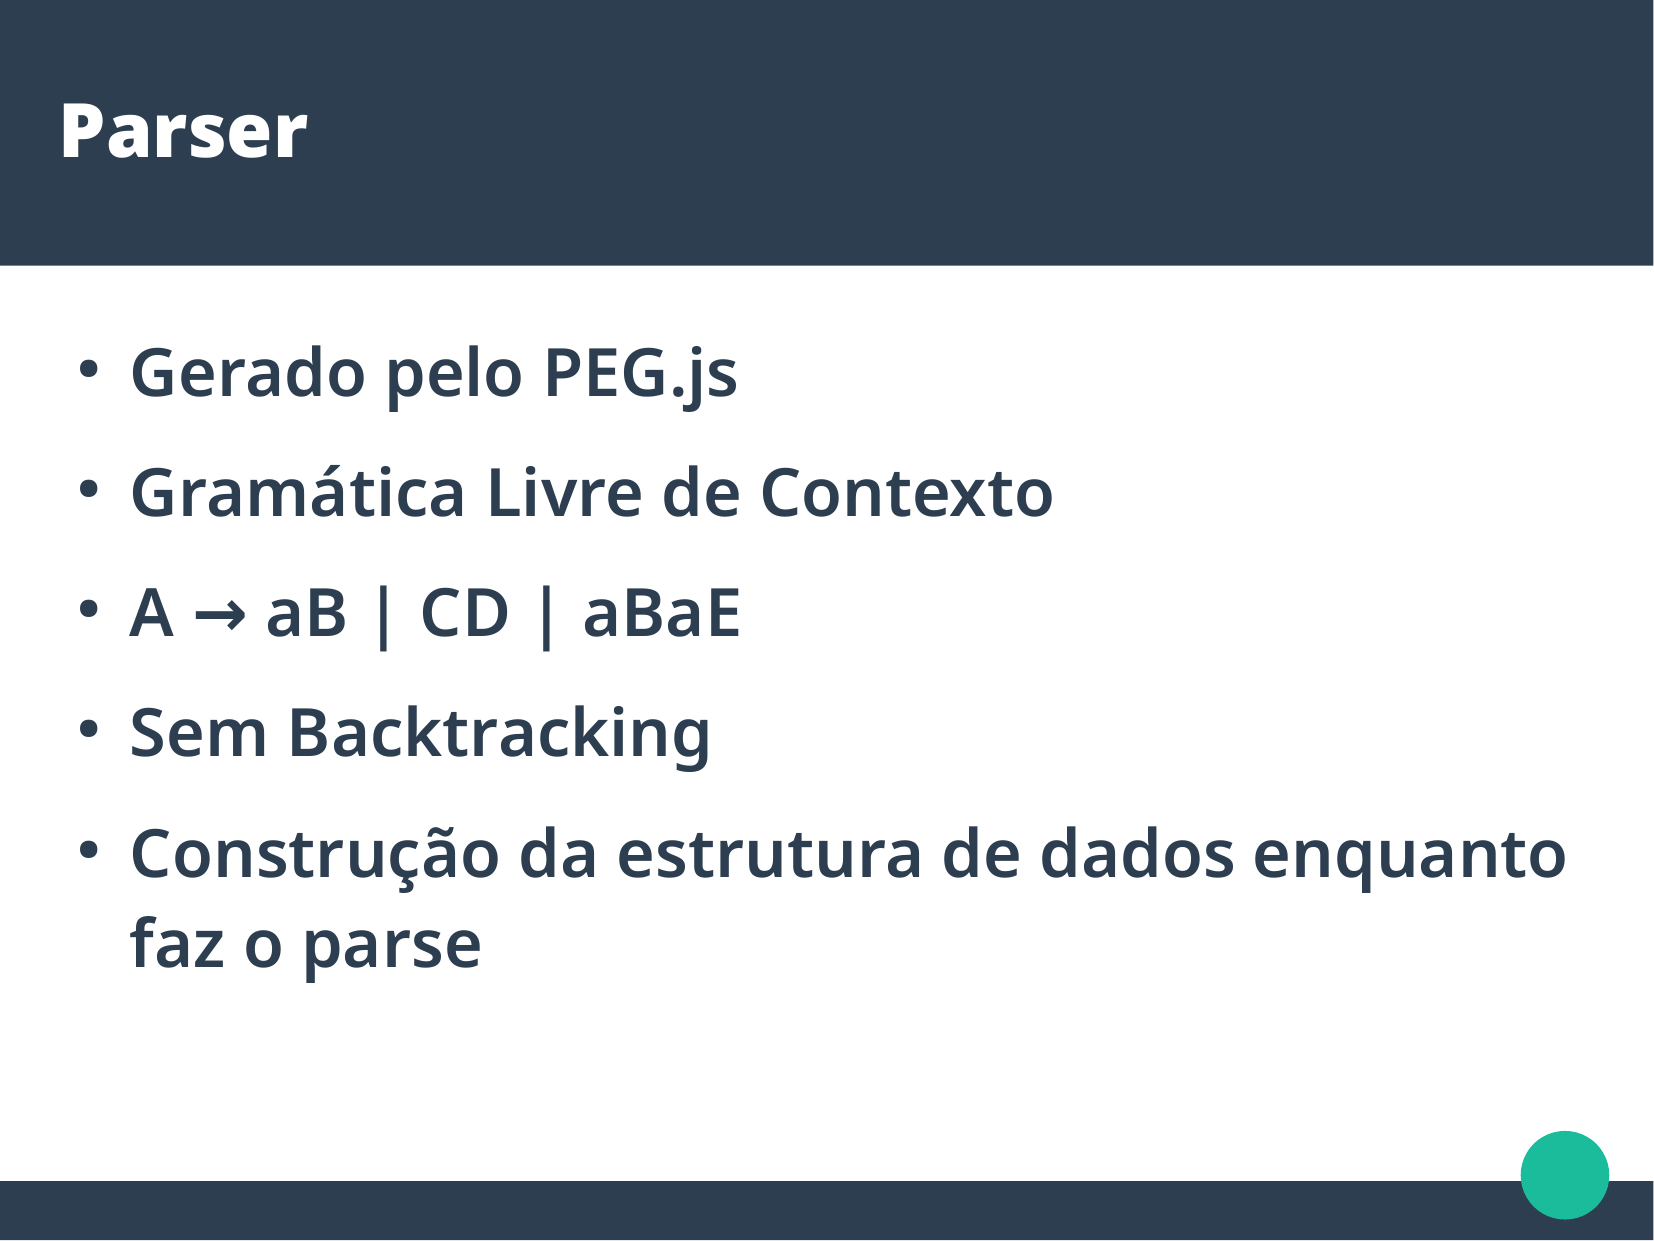

# Parser
Gerado pelo PEG.js
Gramática Livre de Contexto
A → aB | CD | aBaE
Sem Backtracking
Construção da estrutura de dados enquanto faz o parse